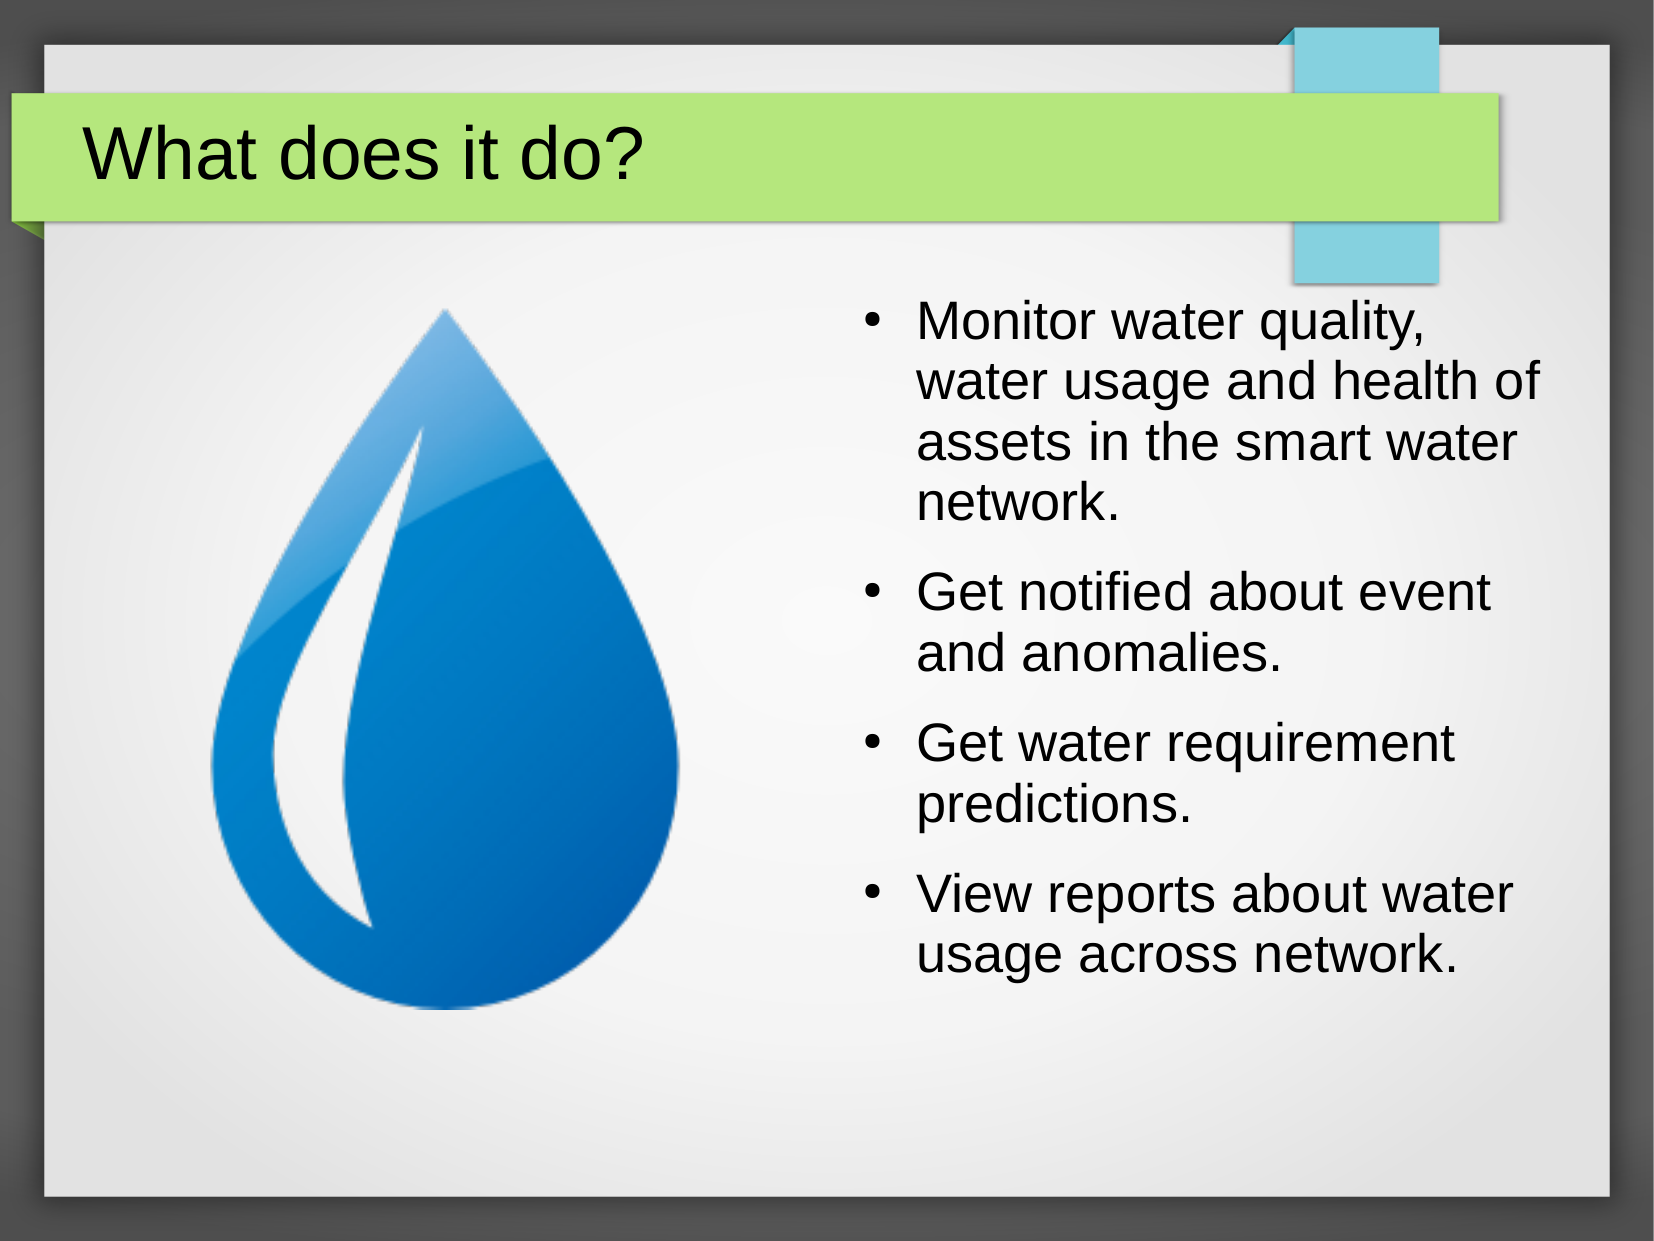

# What does it do?
Monitor water quality, water usage and health of assets in the smart water network.
Get notified about event and anomalies.
Get water requirement predictions.
View reports about water usage across network.